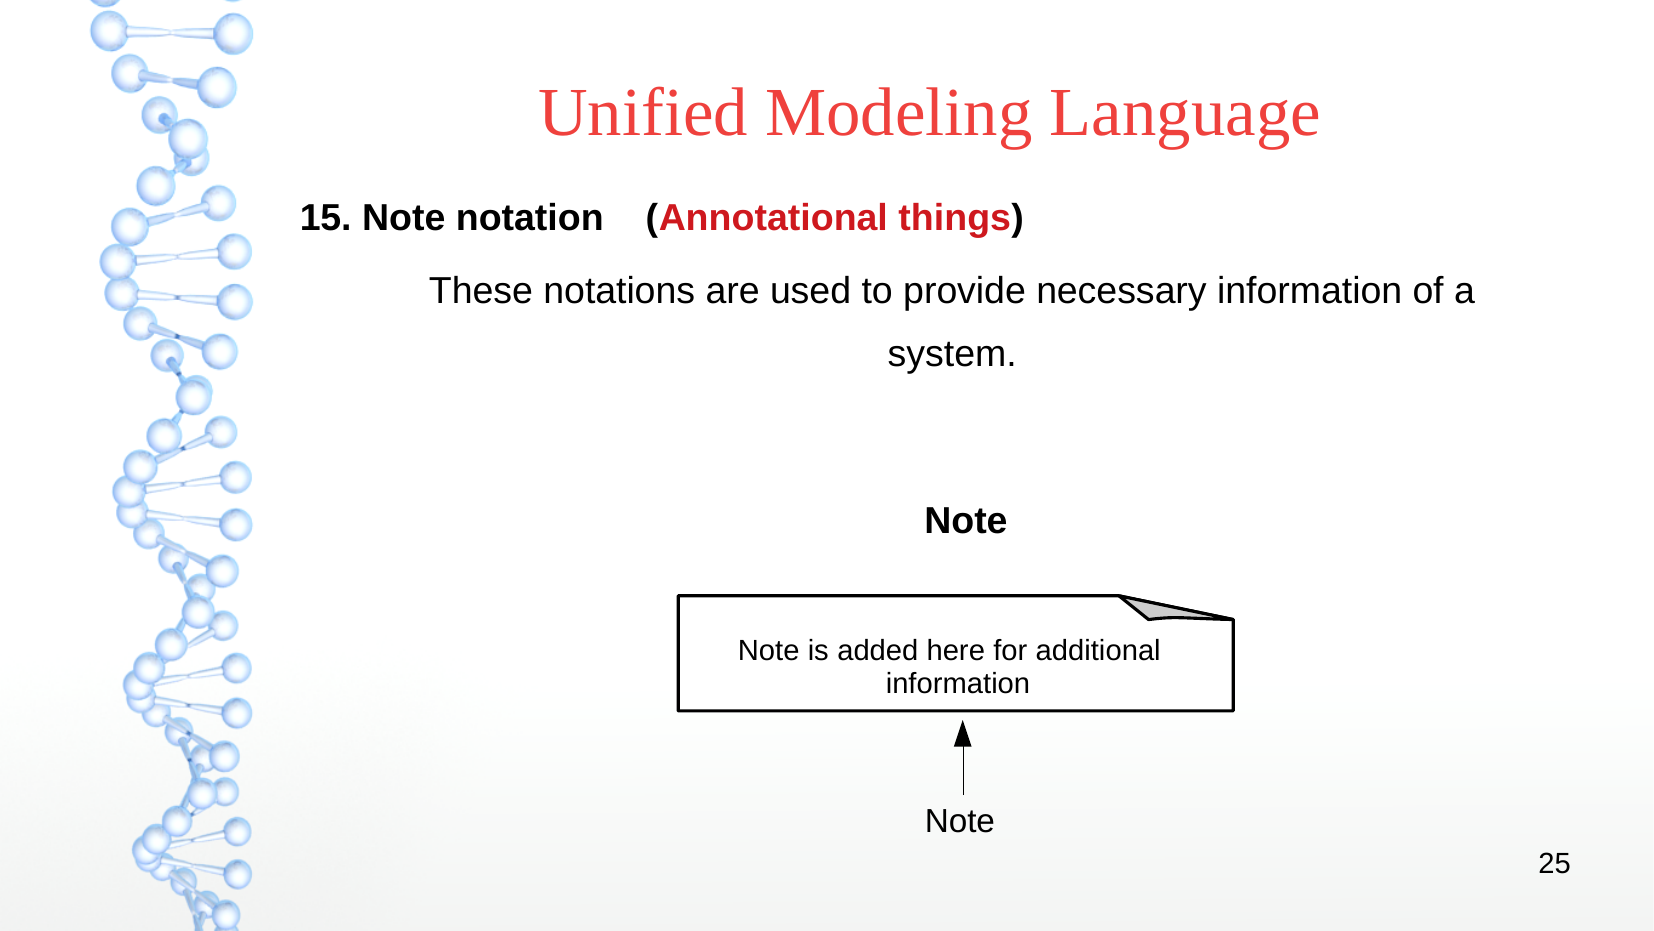

# Unified Modeling Language
15. Note notation (Annotational things)
These notations are used to provide necessary information of a system.
Note
Note is added here for additional
 information
Note
25